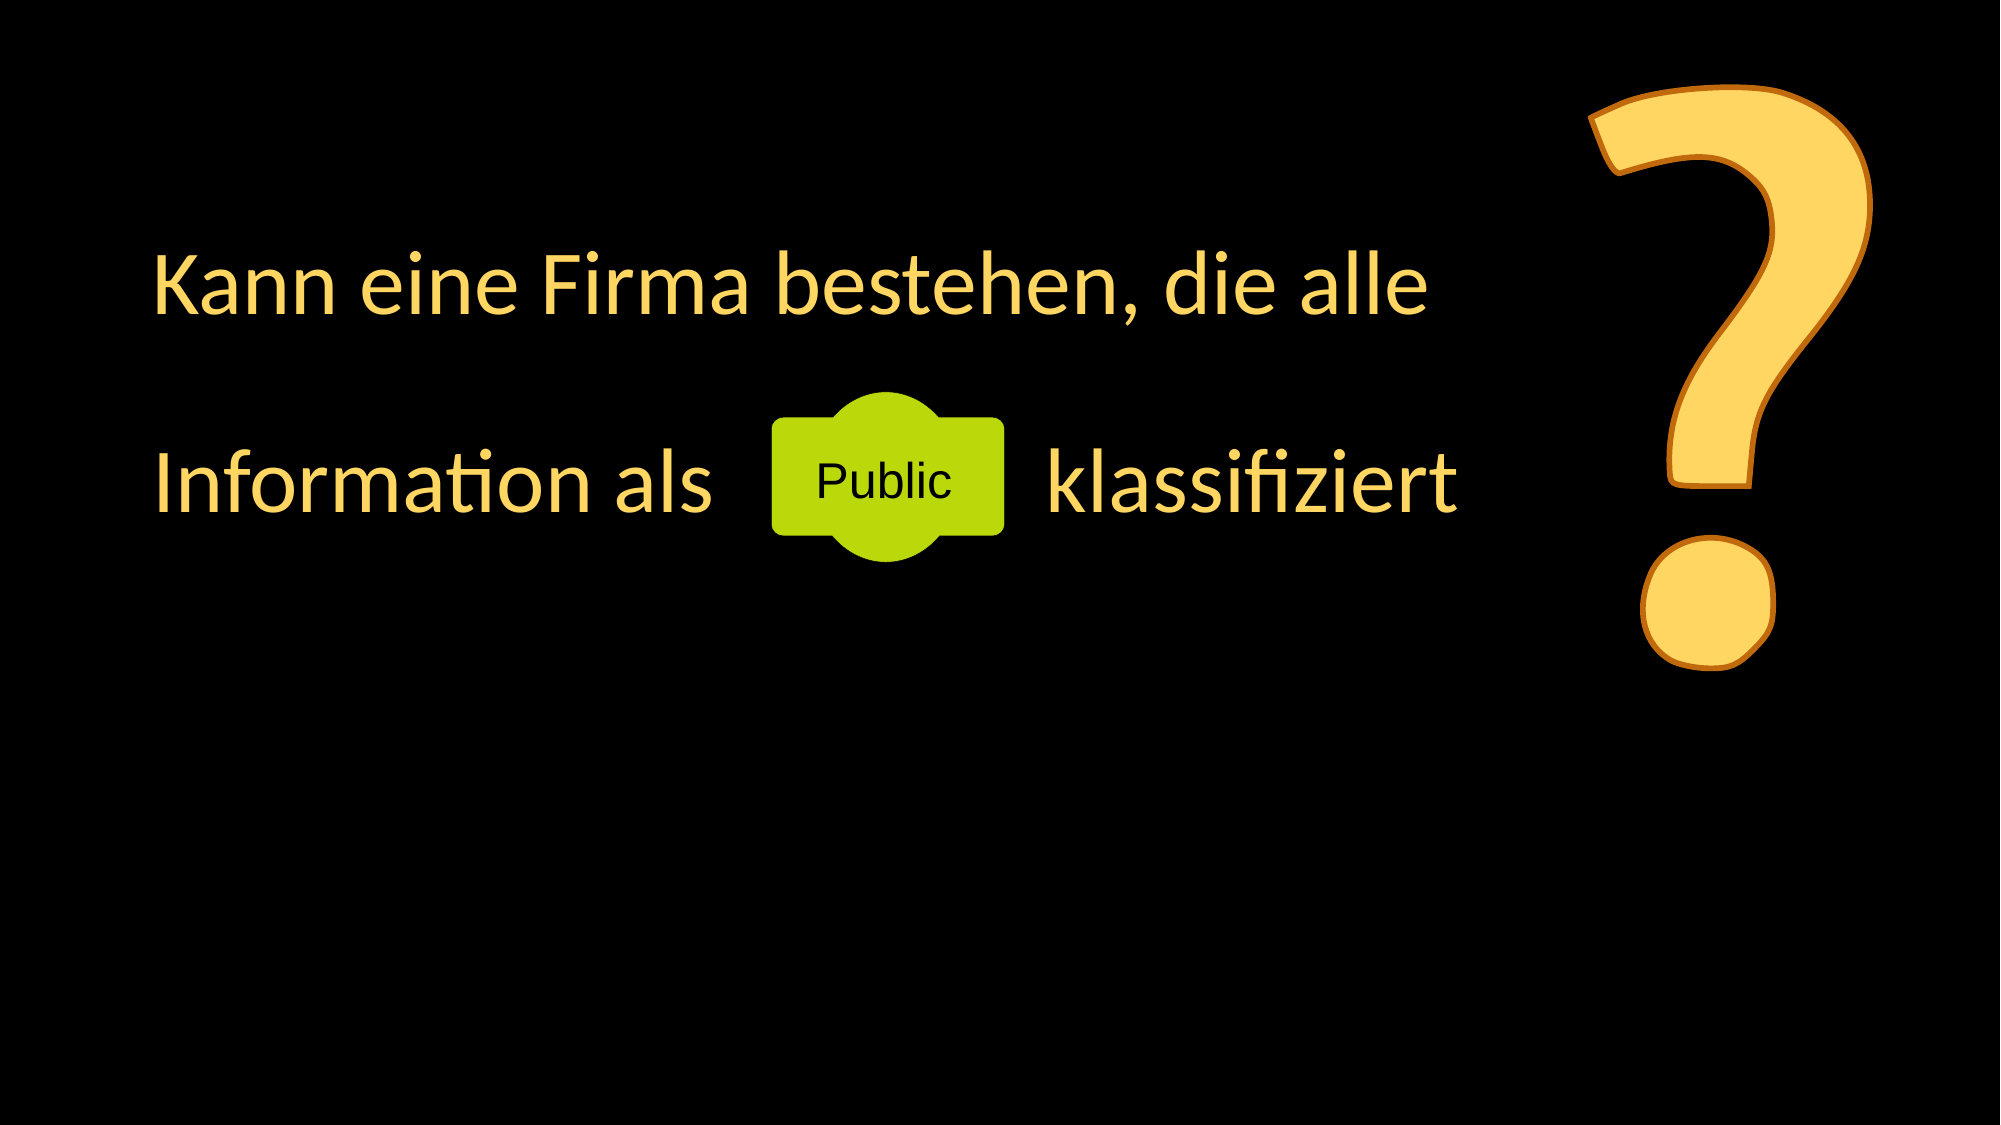

# Kann eine Firma bestehen, die alle Information als klassifiziert